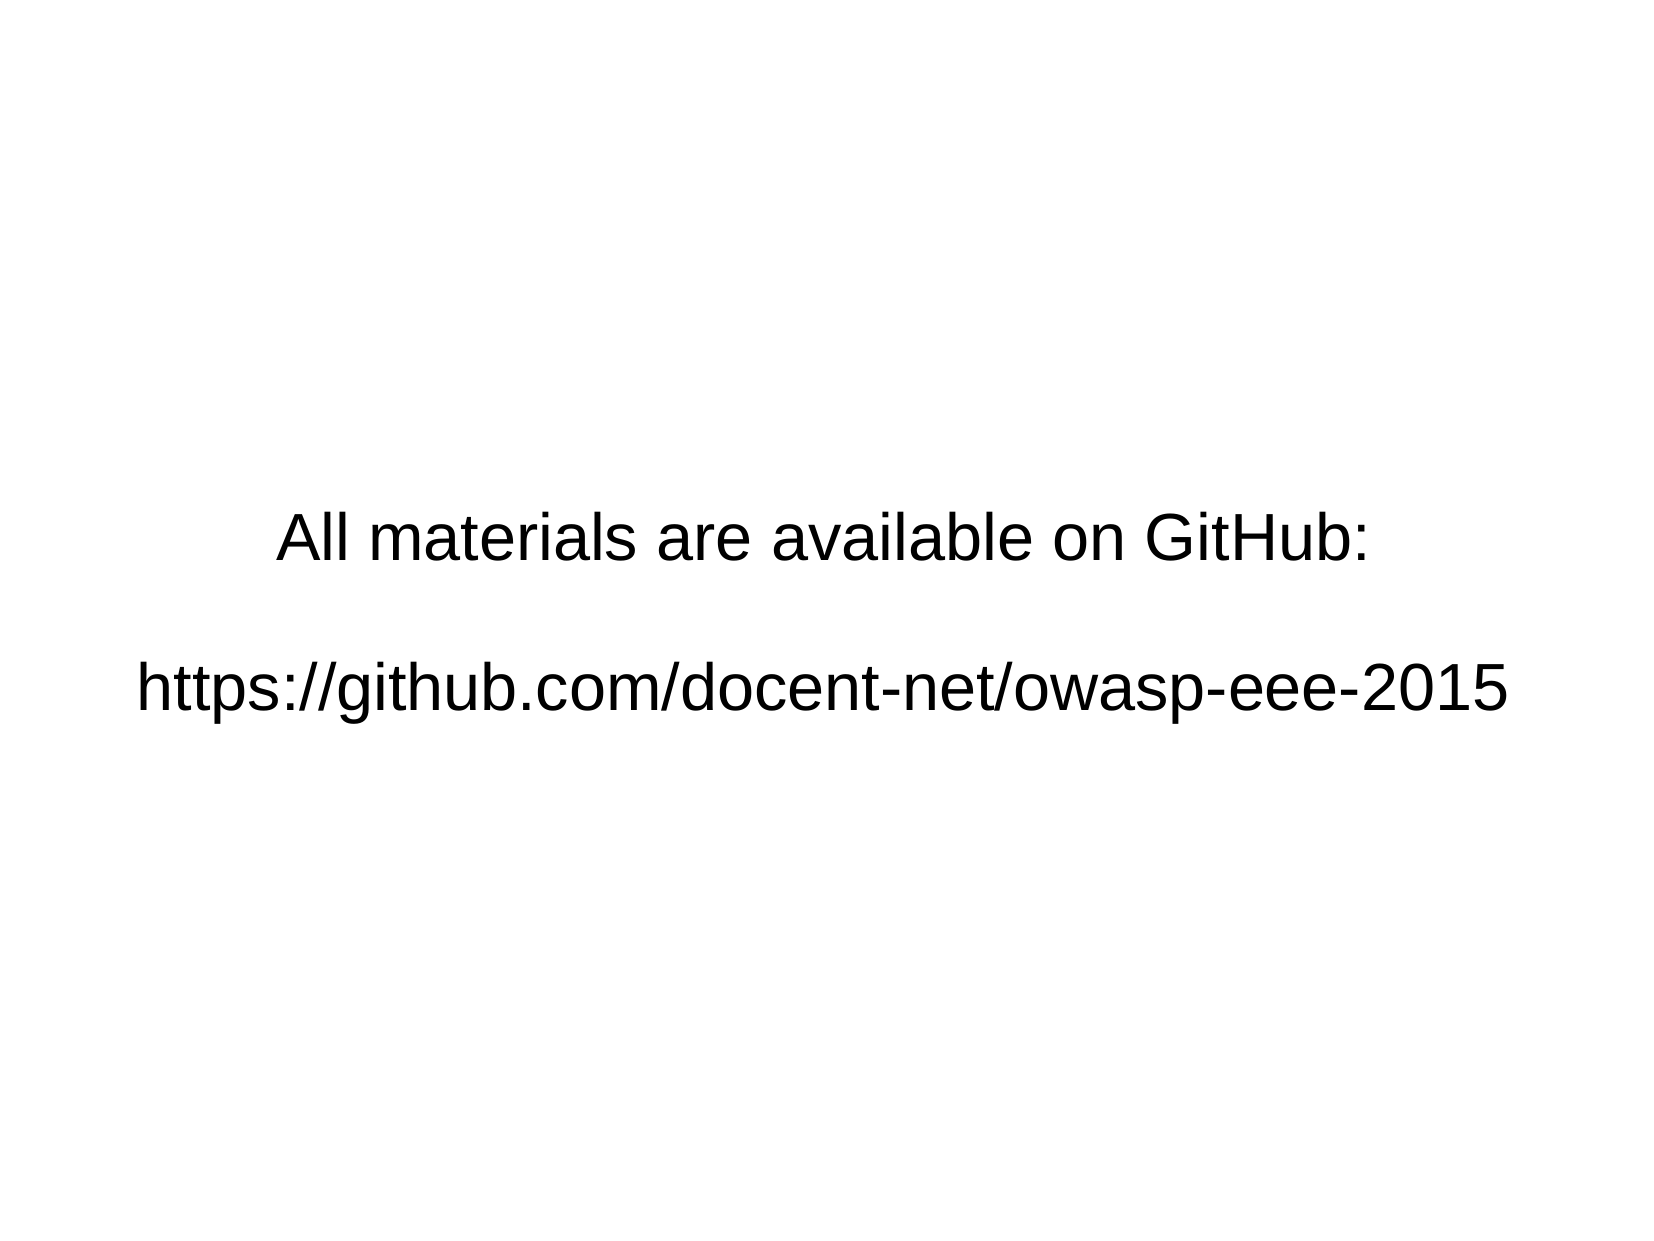

All materials are available on GitHub:
https://github.com/docent-net/owasp-eee-2015